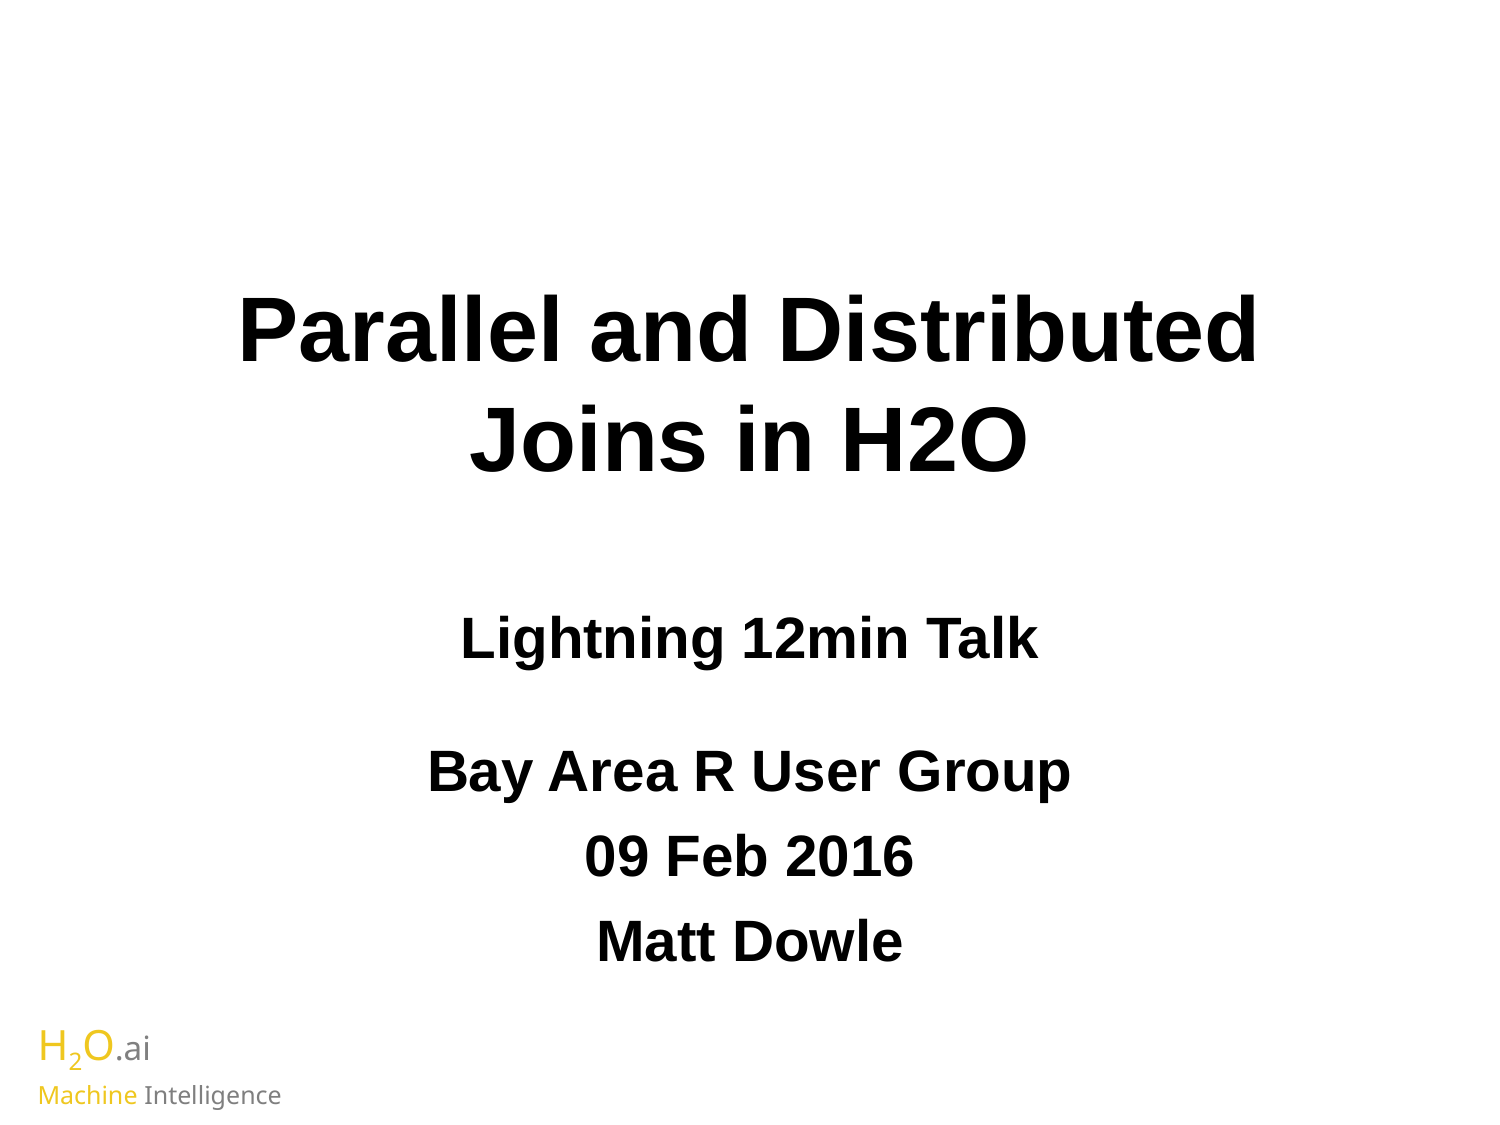

# Parallel and Distributed Joins in H2O Lightning 12min Talk
Bay Area R User Group
09 Feb 2016
Matt Dowle